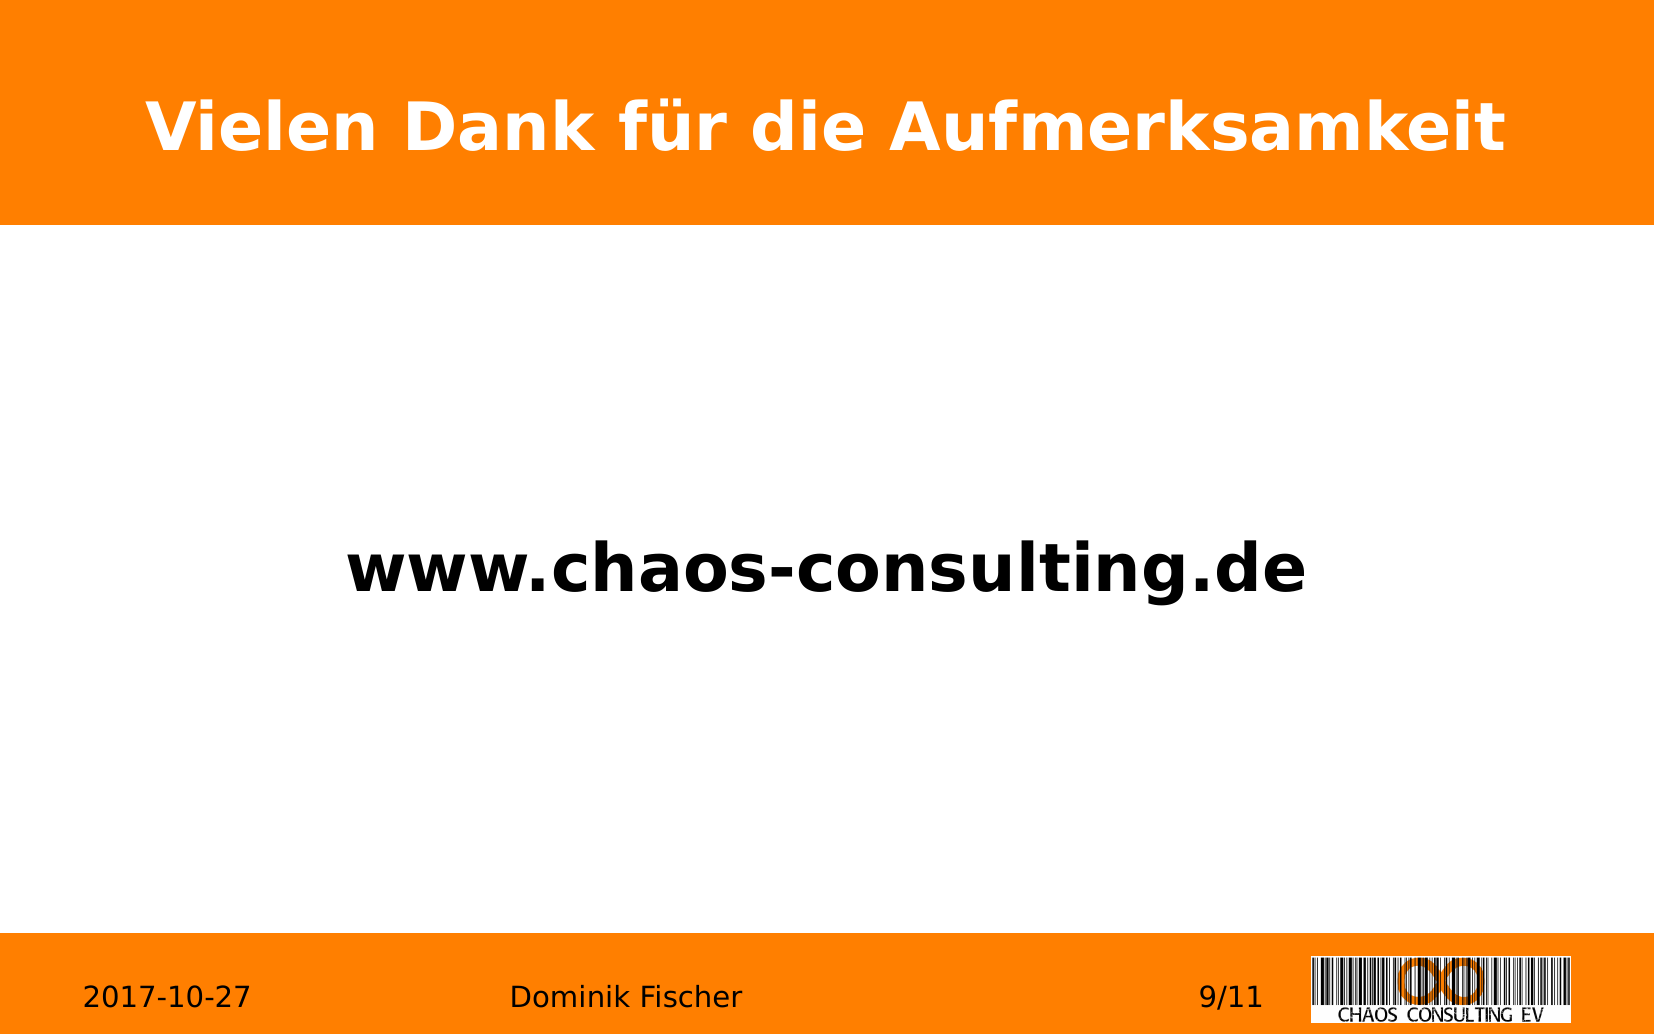

# Vielen Dank für die Aufmerksamkeit
www.chaos-consulting.de
2017-10-27
Dominik Fischer
9